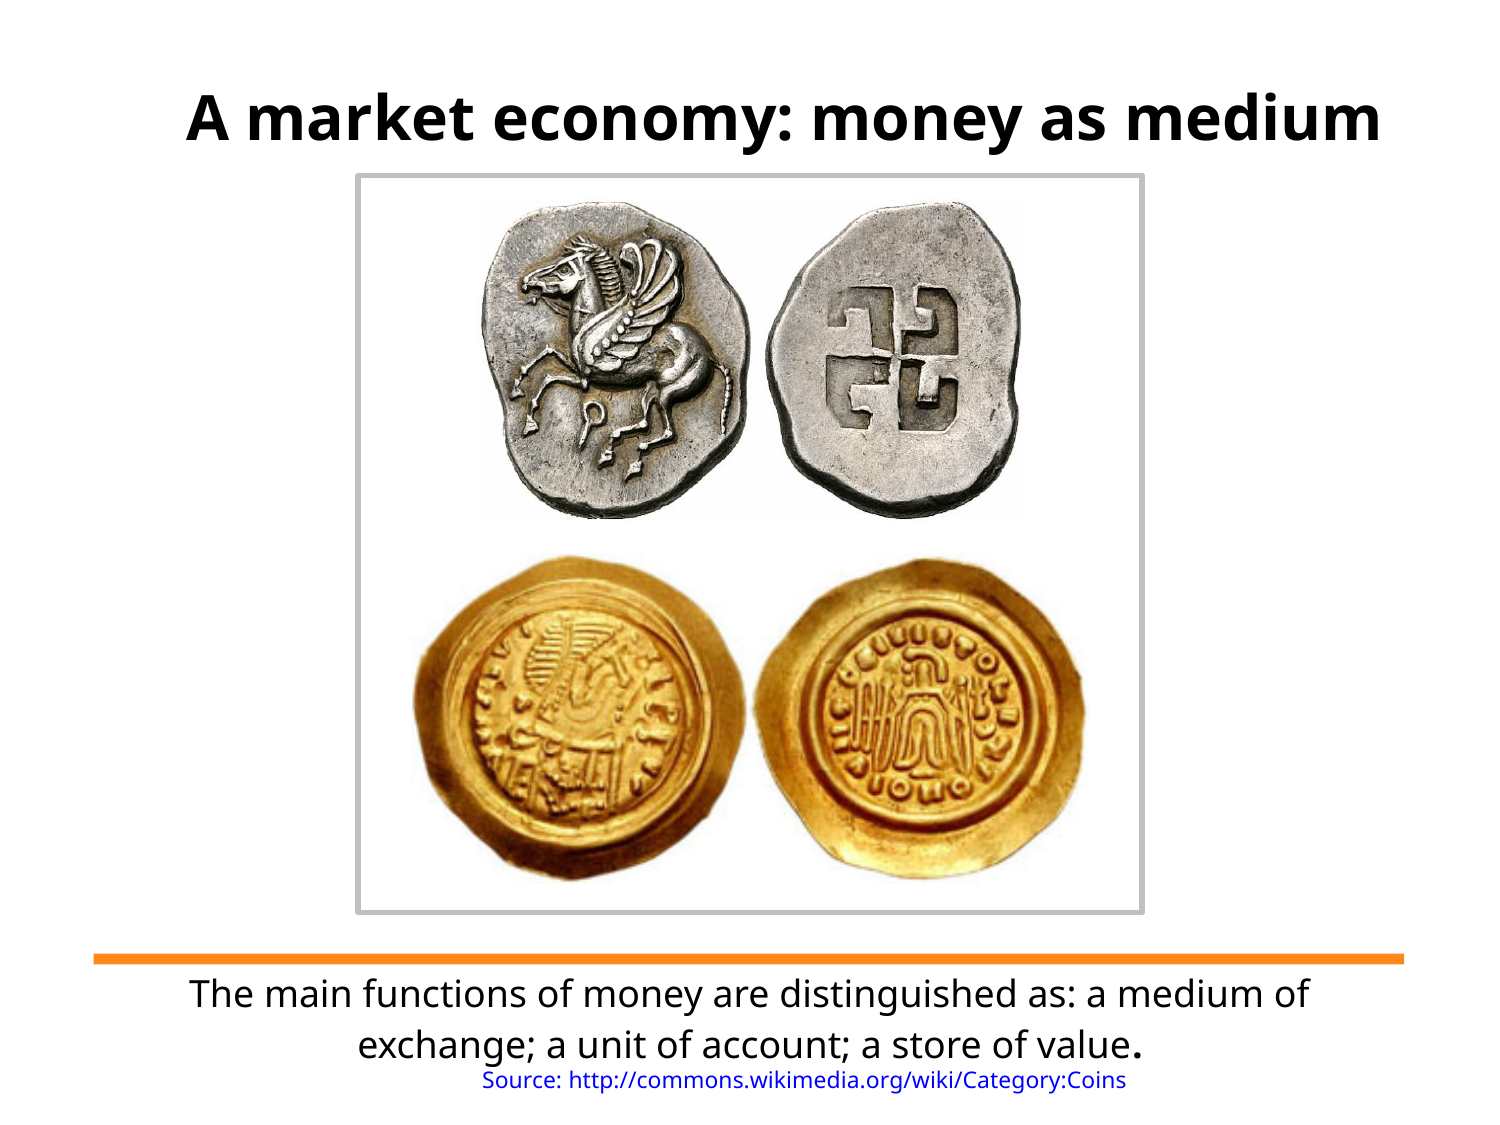

# A market economy: money as medium
The main functions of money are distinguished as: a medium of exchange; a unit of account; a store of value.
Source: http://commons.wikimedia.org/wiki/Category:Coins